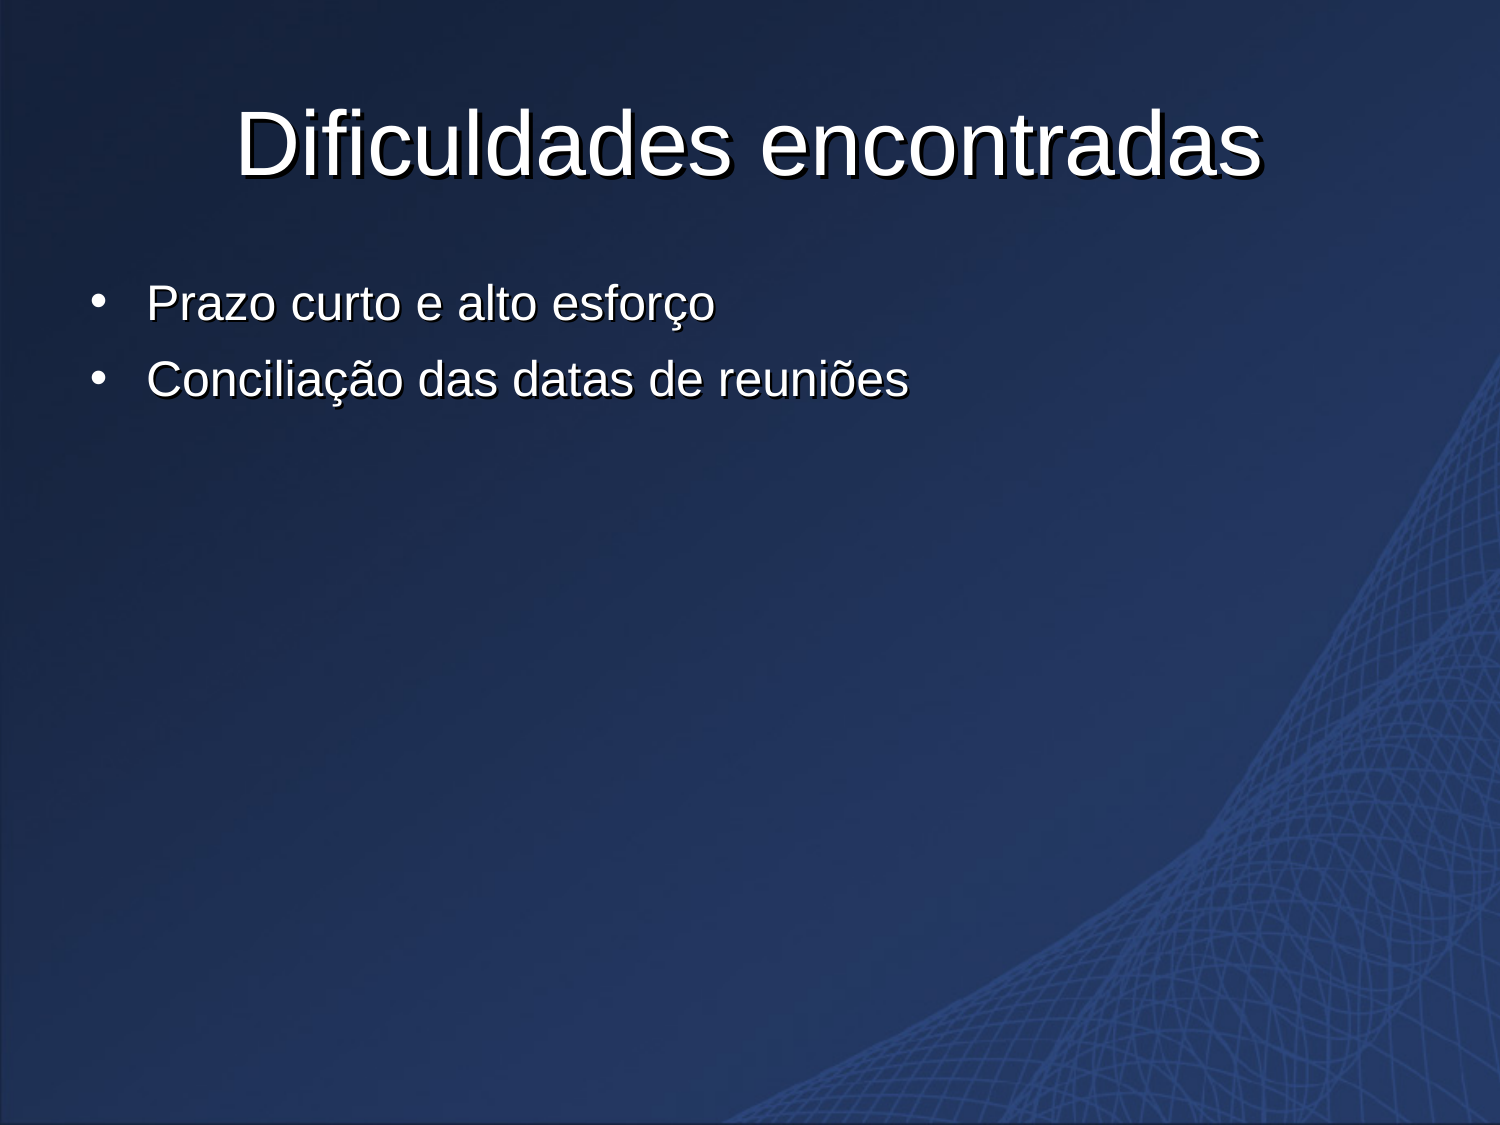

# Dificuldades encontradas
Prazo curto e alto esforço
Conciliação das datas de reuniões